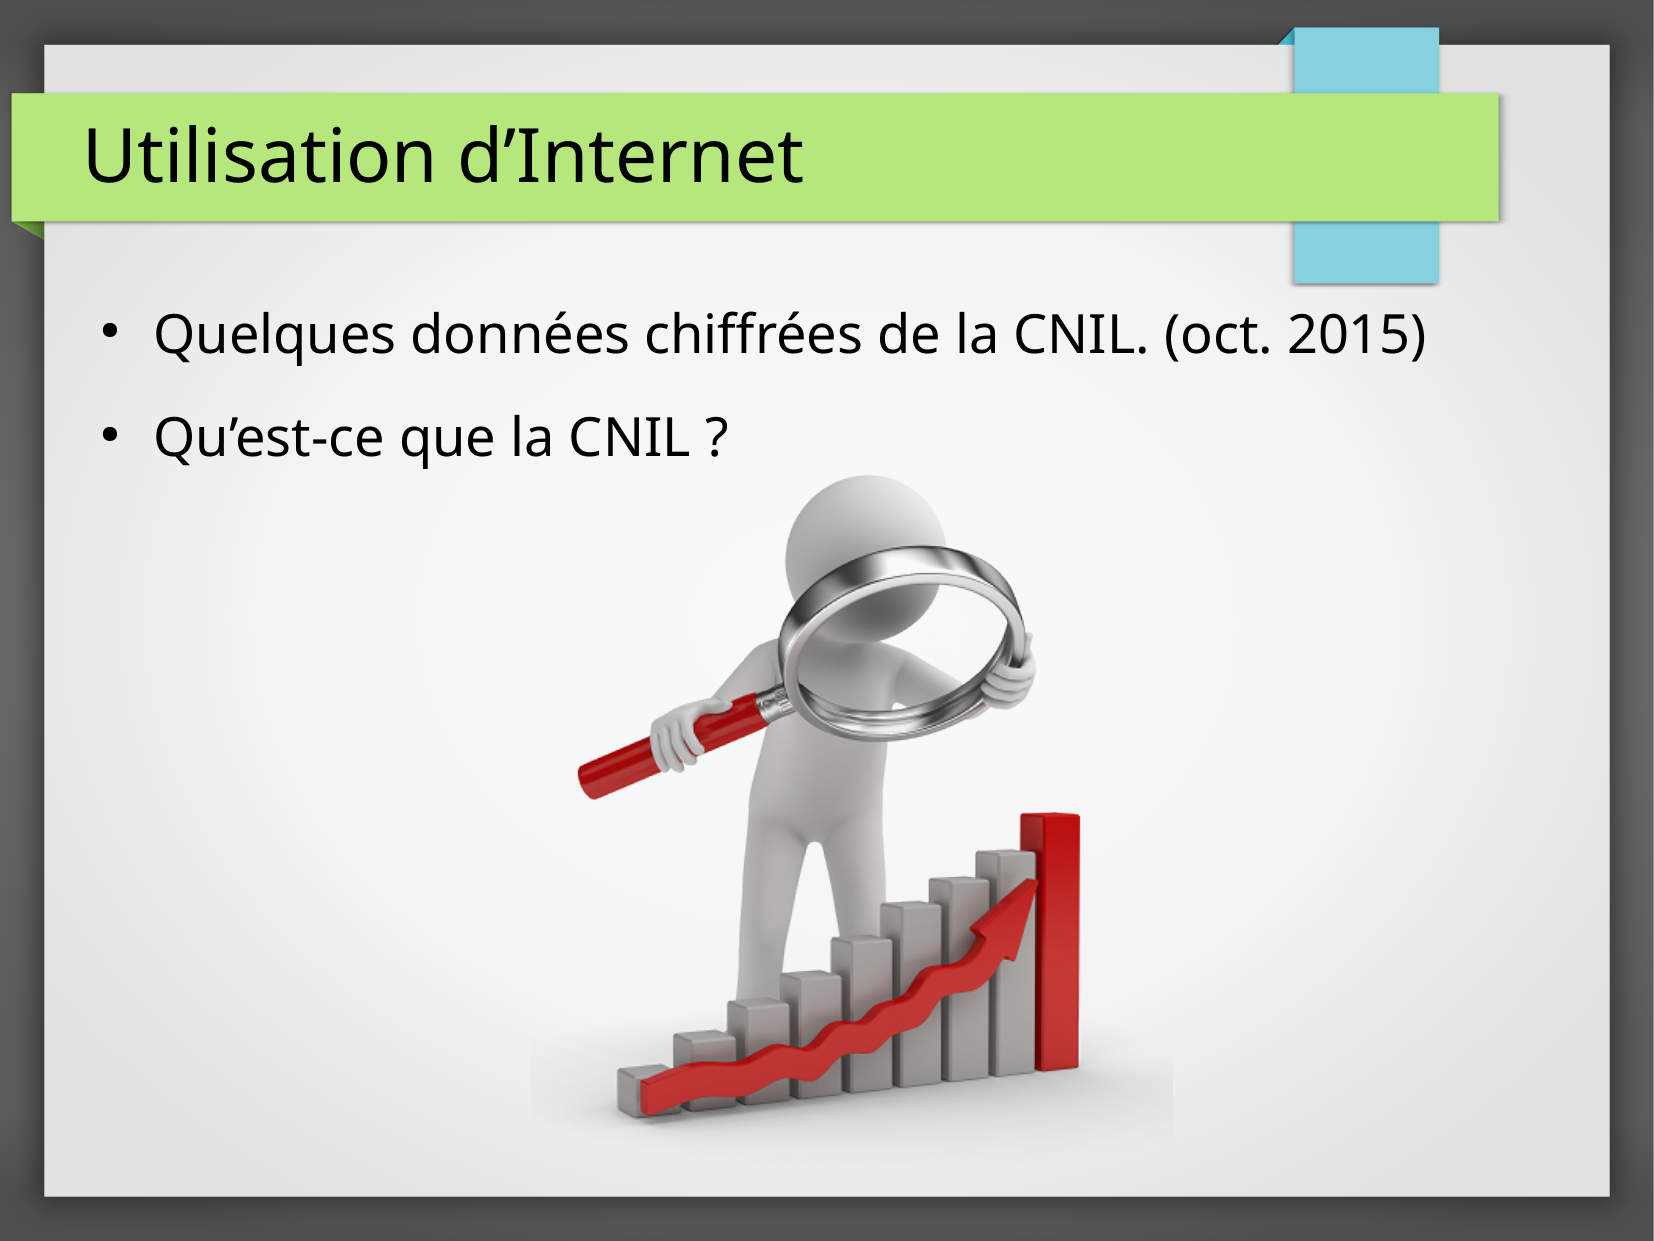

# Utilisation d’Internet
Quelques données chiffrées de la CNIL. (oct. 2015)
Qu’est-ce que la CNIL ?